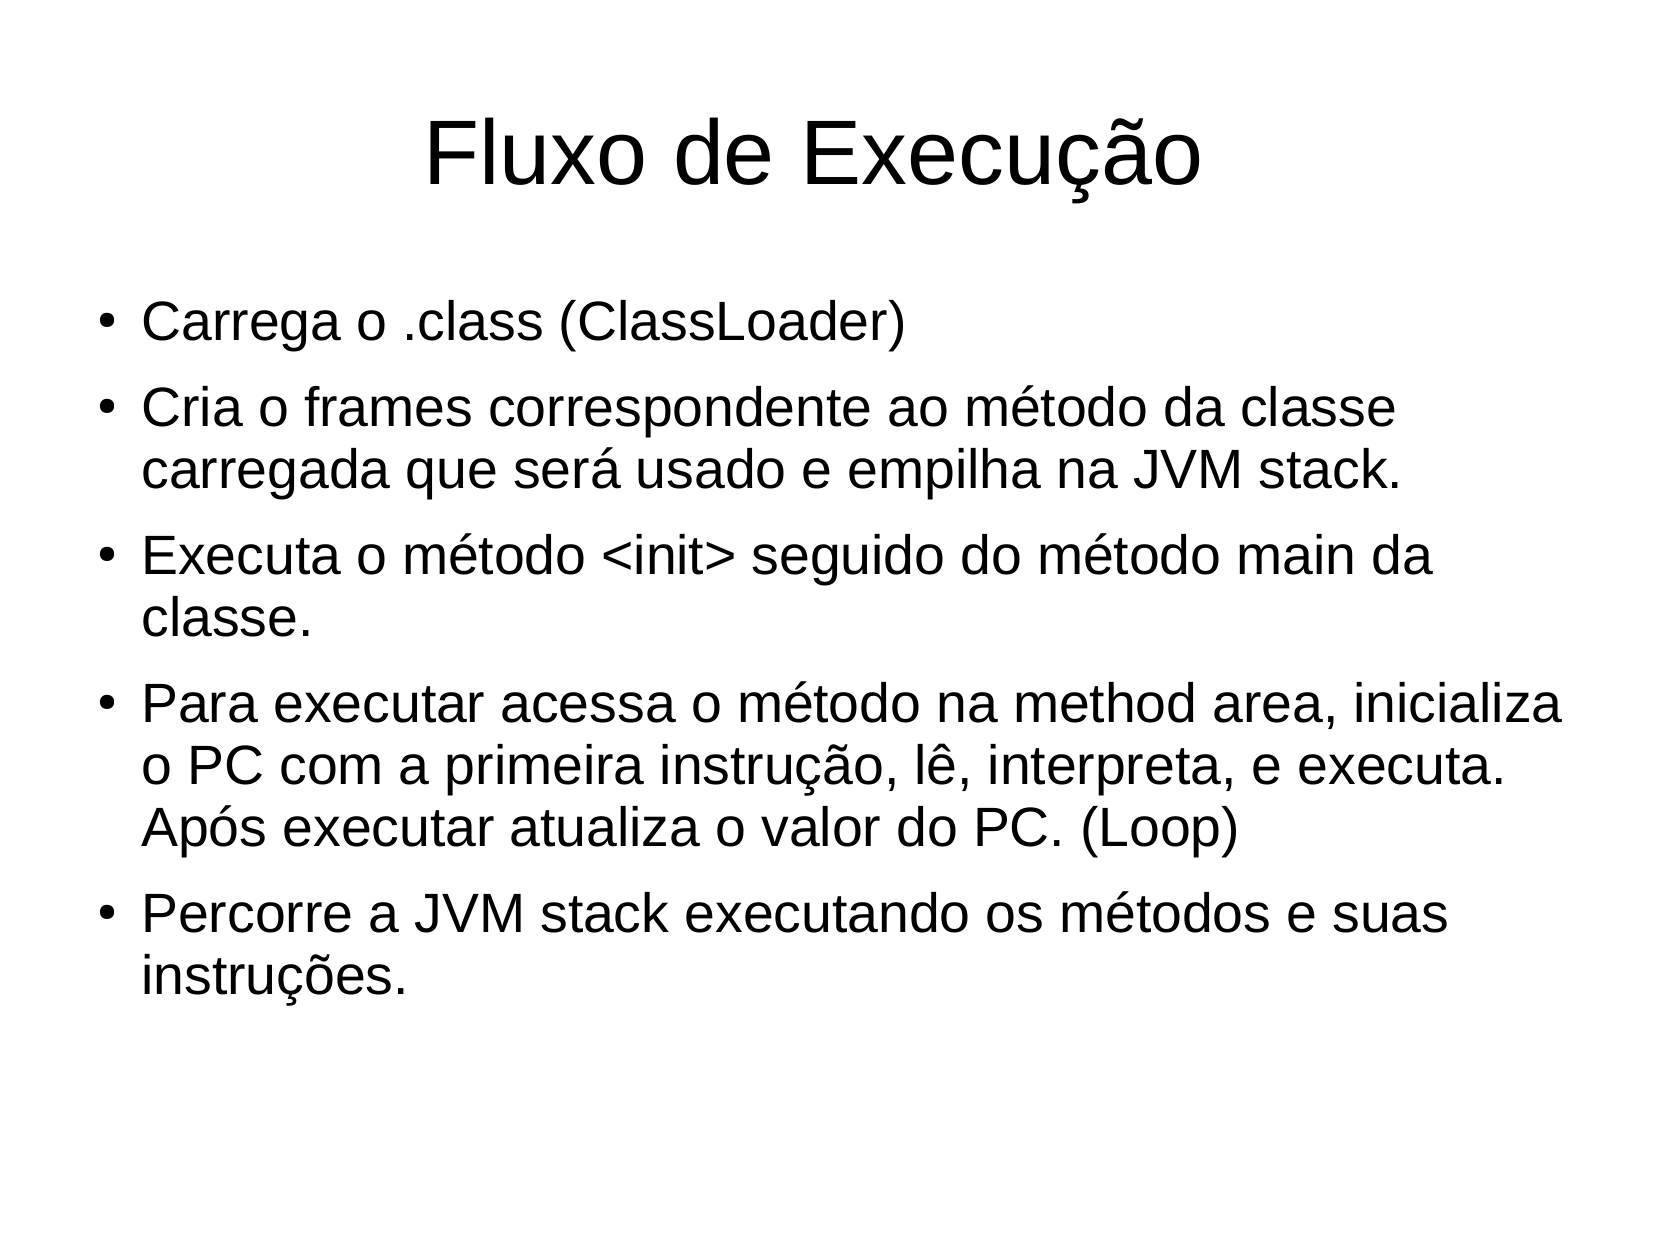

# Fluxo de Execução
Carrega o .class (ClassLoader)
Cria o frames correspondente ao método da classe carregada que será usado e empilha na JVM stack.
Executa o método <init> seguido do método main da classe.
Para executar acessa o método na method area, inicializa o PC com a primeira instrução, lê, interpreta, e executa. Após executar atualiza o valor do PC. (Loop)
Percorre a JVM stack executando os métodos e suas instruções.